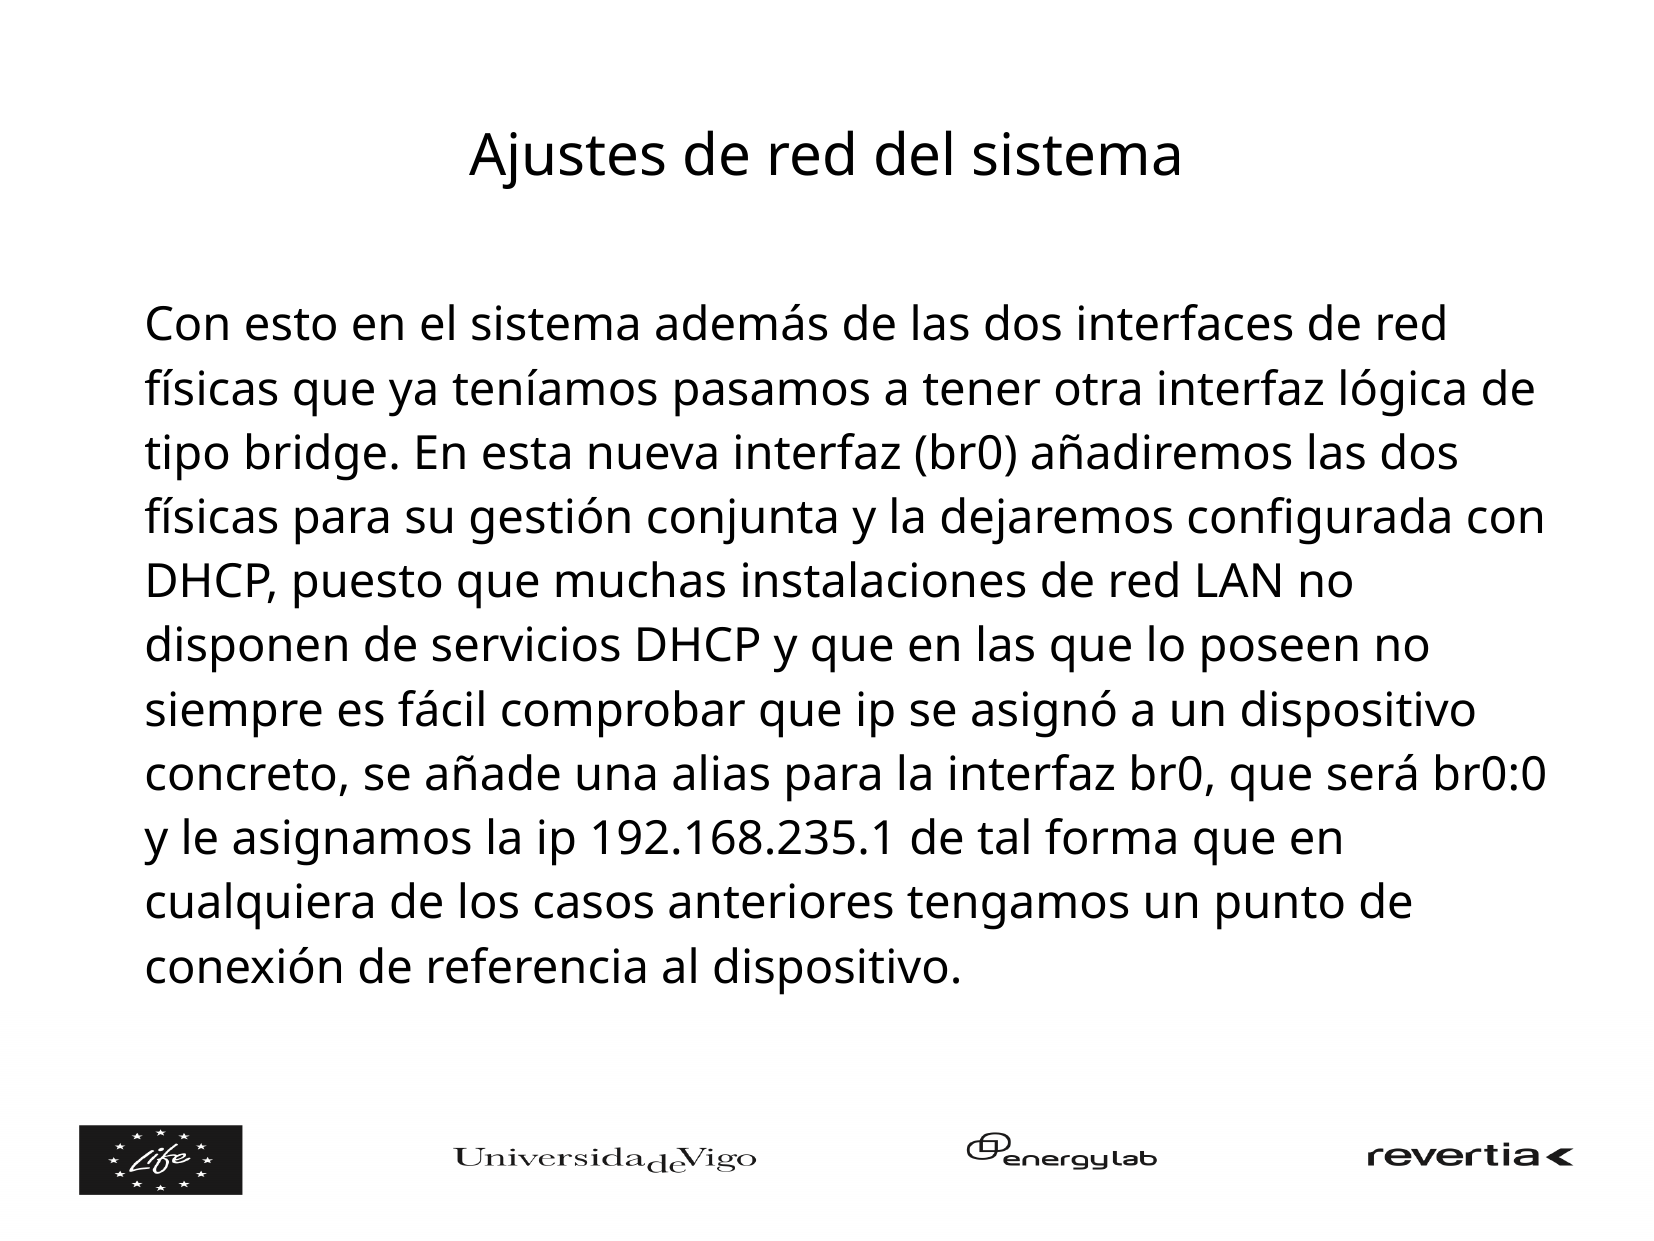

# Ajustes de red del sistema
Con esto en el sistema además de las dos interfaces de red físicas que ya teníamos pasamos a tener otra interfaz lógica de tipo bridge. En esta nueva interfaz (br0) añadiremos las dos físicas para su gestión conjunta y la dejaremos configurada con DHCP, puesto que muchas instalaciones de red LAN no disponen de servicios DHCP y que en las que lo poseen no siempre es fácil comprobar que ip se asignó a un dispositivo concreto, se añade una alias para la interfaz br0, que será br0:0 y le asignamos la ip 192.168.235.1 de tal forma que en cualquiera de los casos anteriores tengamos un punto de conexión de referencia al dispositivo.